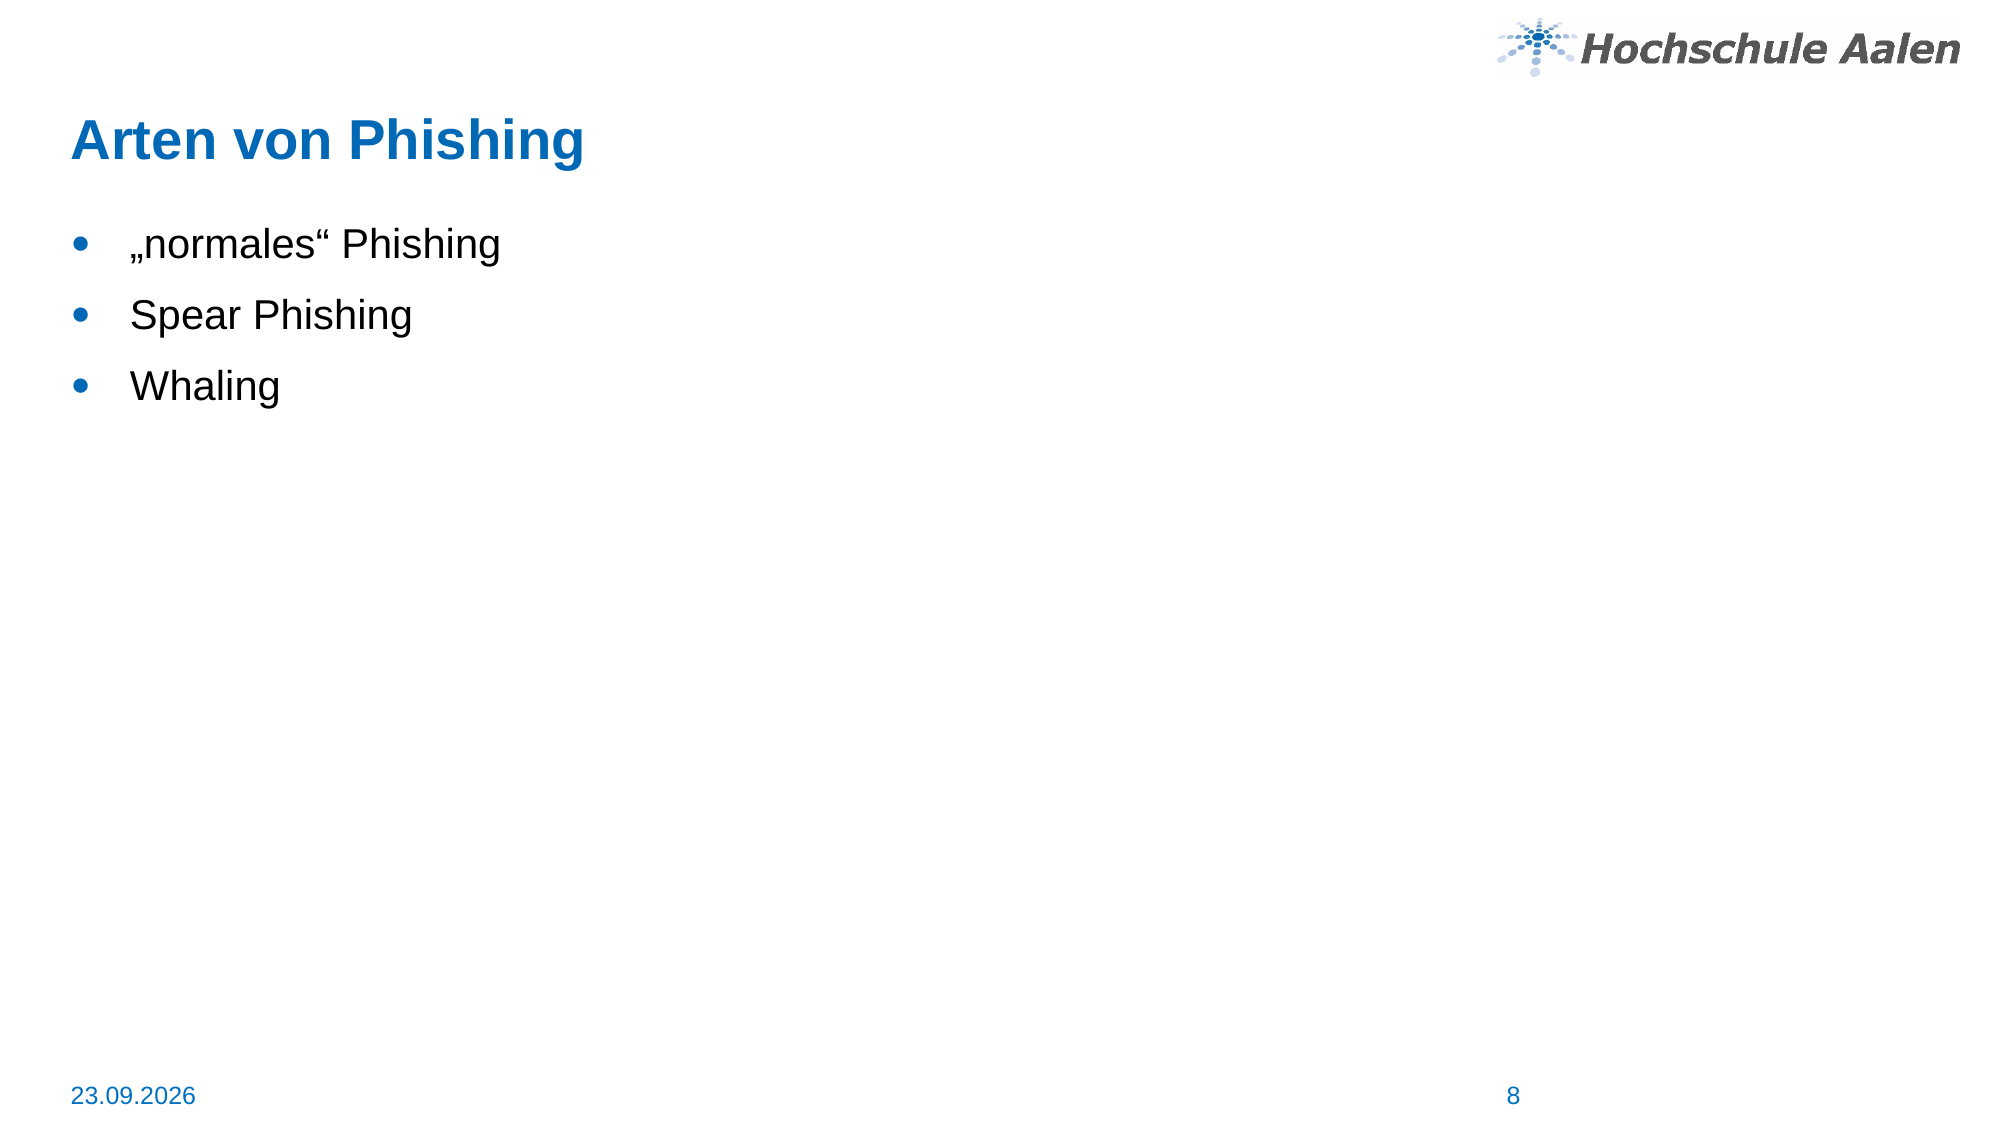

# Arten von Phishing
„normales“ Phishing
Spear Phishing
Whaling